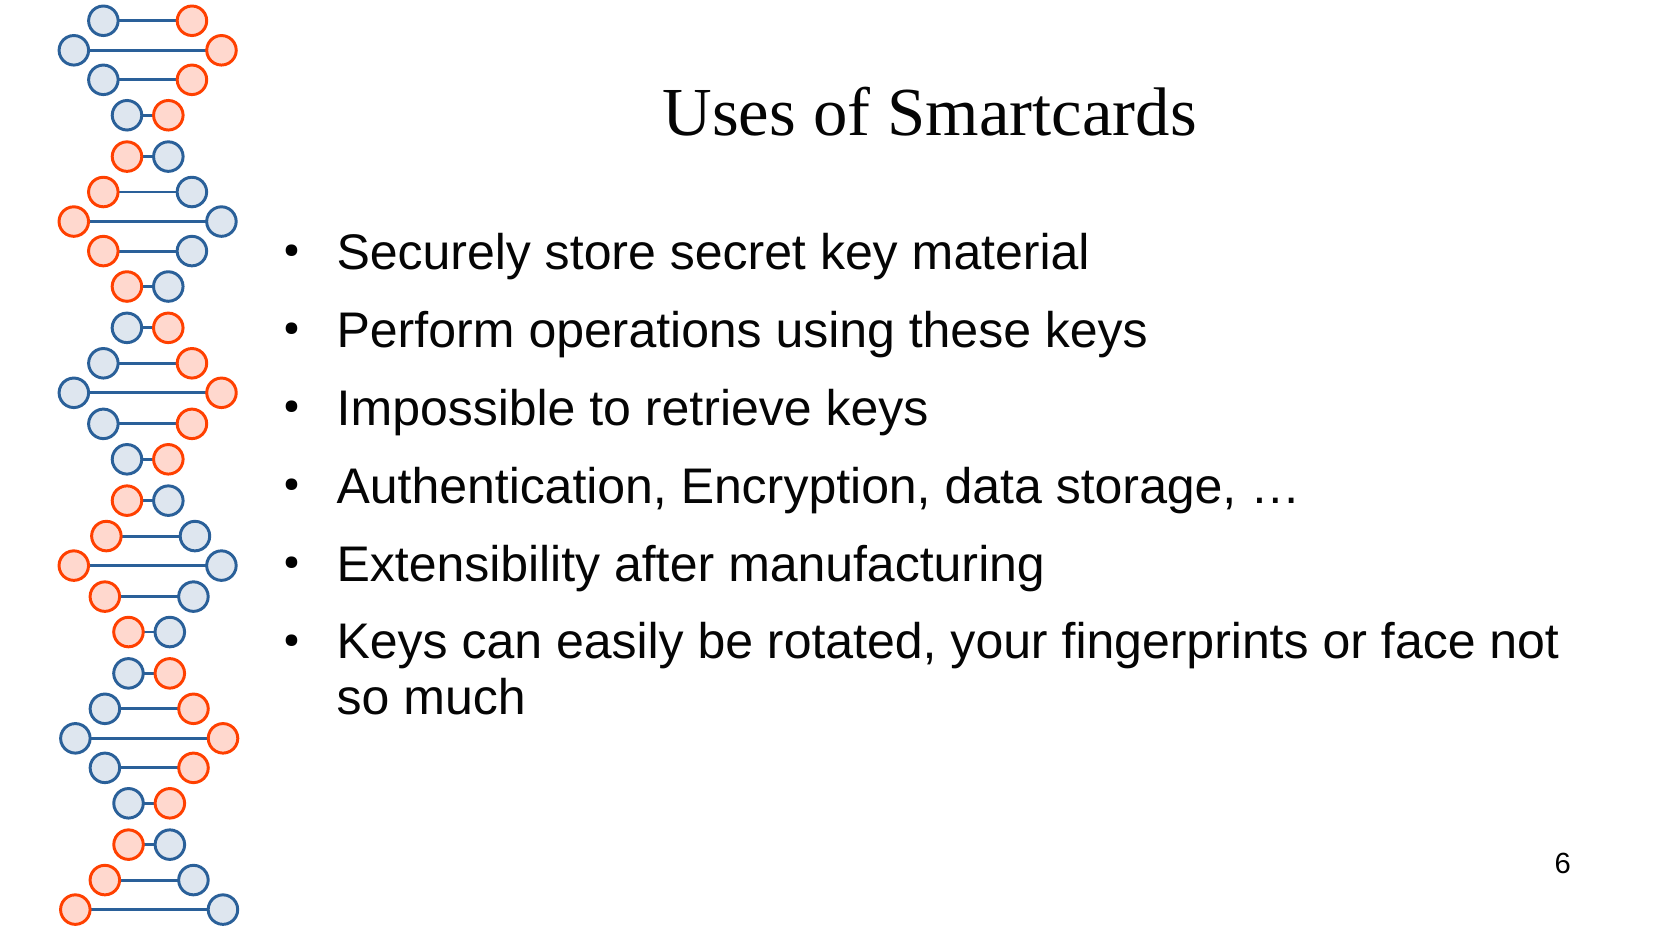

# Uses of Smartcards
Securely store secret key material
Perform operations using these keys
Impossible to retrieve keys
Authentication, Encryption, data storage, …
Extensibility after manufacturing
Keys can easily be rotated, your fingerprints or face not so much
6